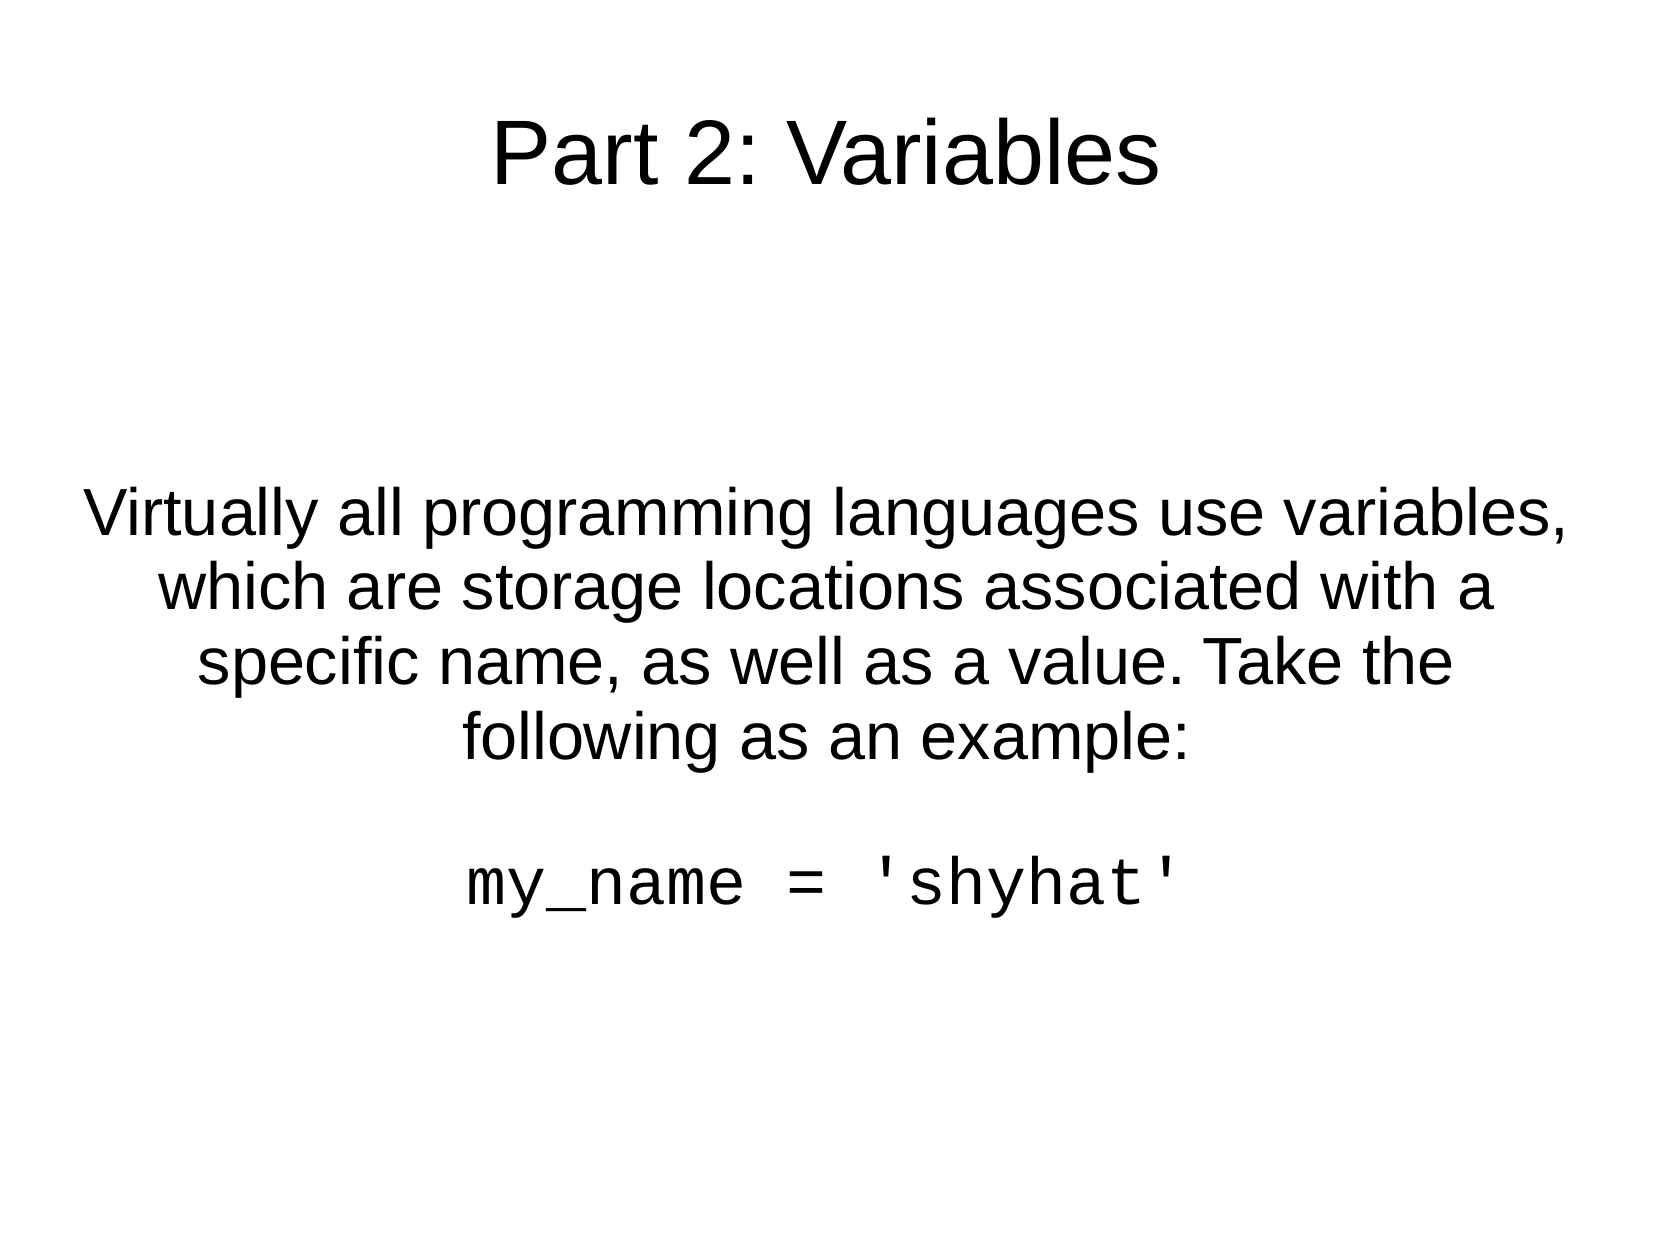

# Part 2: Variables
Virtually all programming languages use variables, which are storage locations associated with a specific name, as well as a value. Take the following as an example:
my_name = 'shyhat'